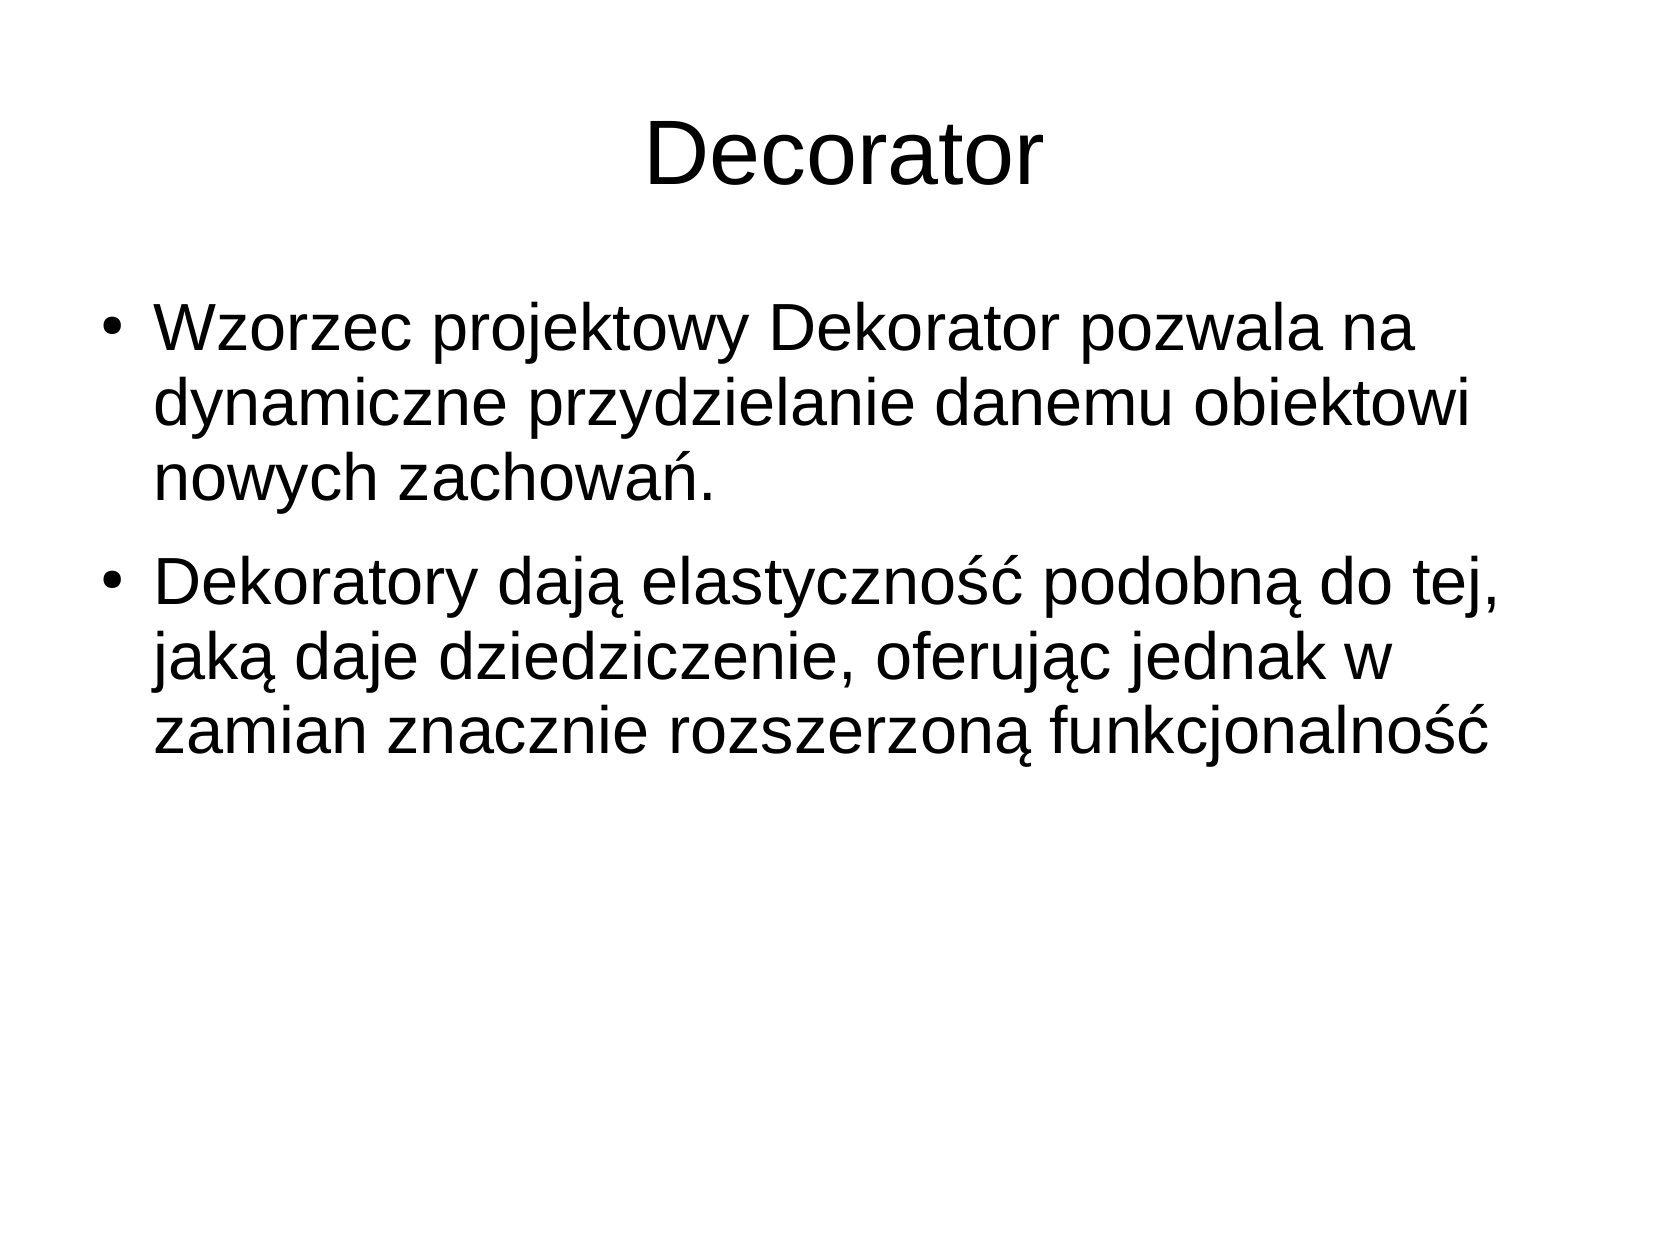

# Decorator
Wzorzec projektowy Dekorator pozwala na dynamiczne przydzielanie danemu obiektowi nowych zachowań.
Dekoratory dają elastyczność podobną do tej, jaką daje dziedziczenie, oferując jednak w zamian znacznie rozszerzoną funkcjonalność